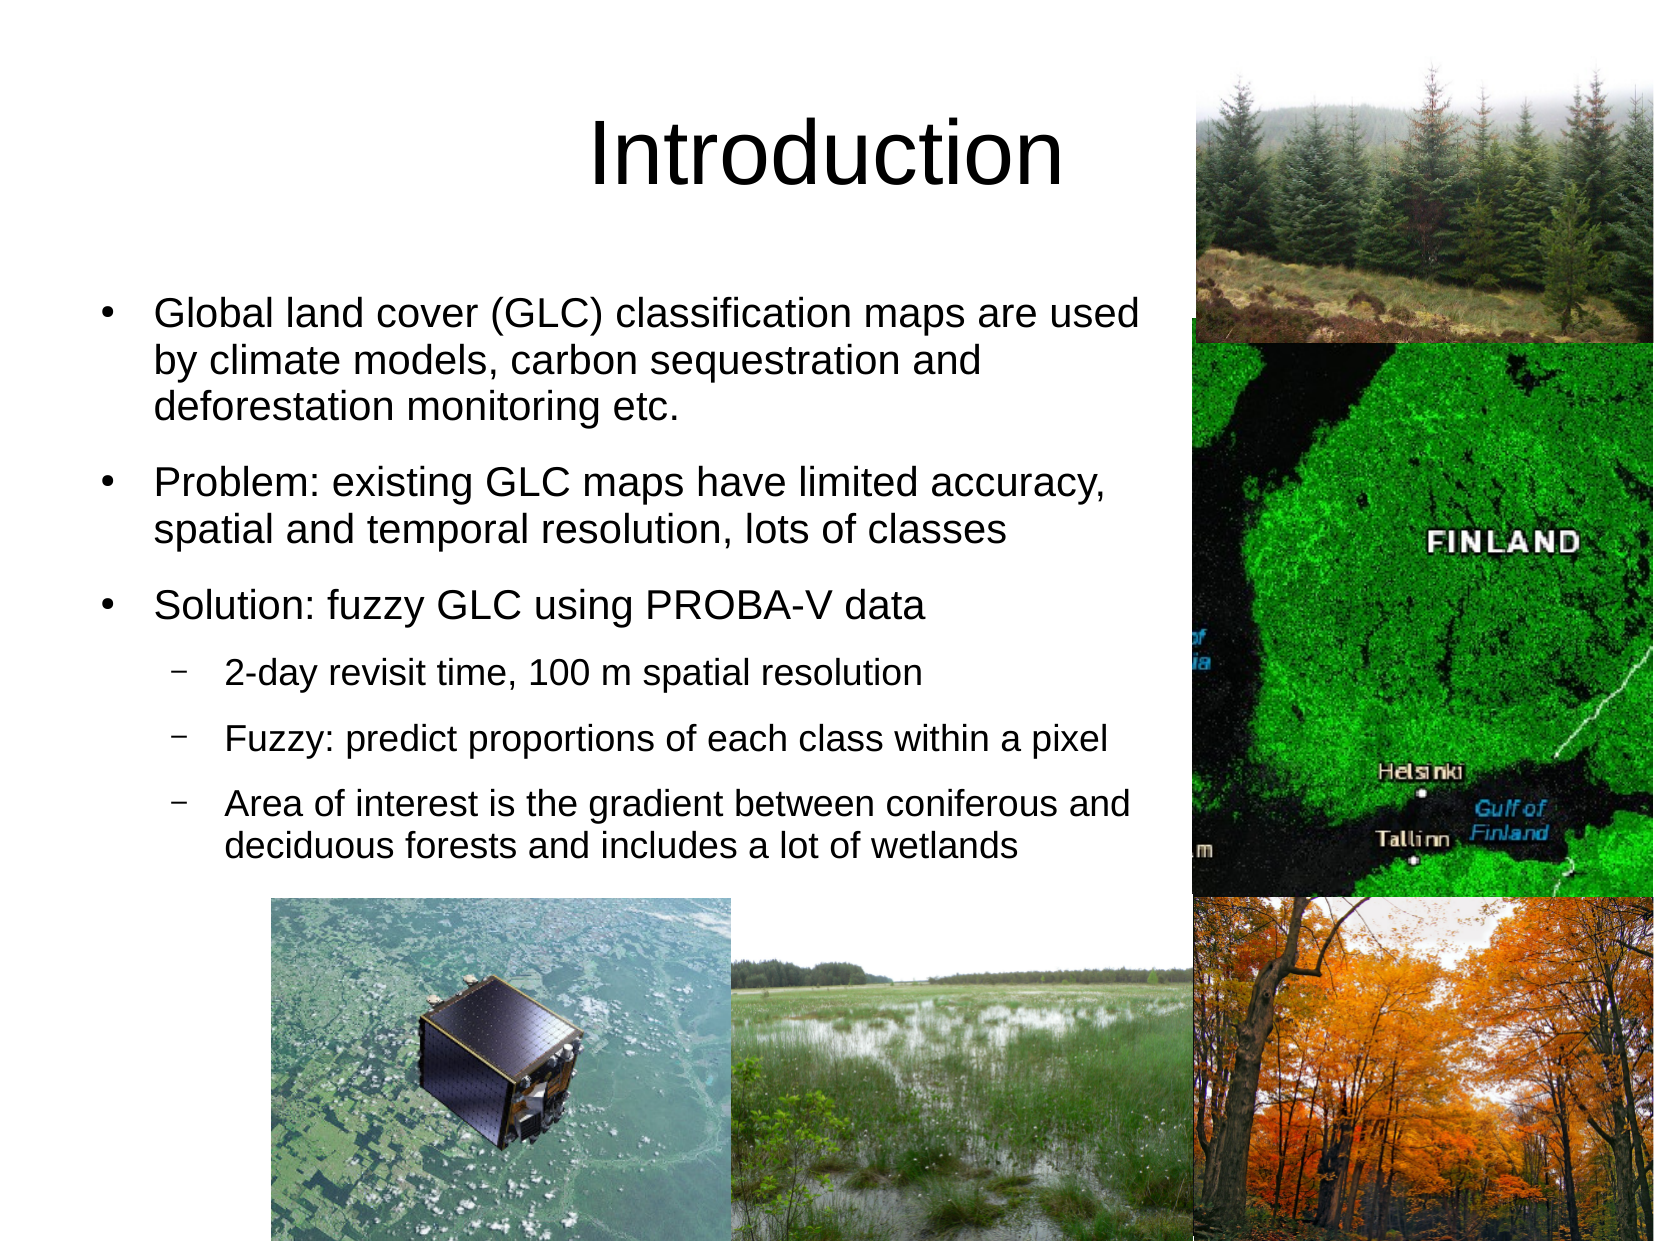

# Introduction
Global land cover (GLC) classification maps are used by climate models, carbon sequestration and deforestation monitoring etc.
Problem: existing GLC maps have limited accuracy, spatial and temporal resolution, lots of classes
Solution: fuzzy GLC using PROBA-V data
2-day revisit time, 100 m spatial resolution
Fuzzy: predict proportions of each class within a pixel
Area of interest is the gradient between coniferous and deciduous forests and includes a lot of wetlands